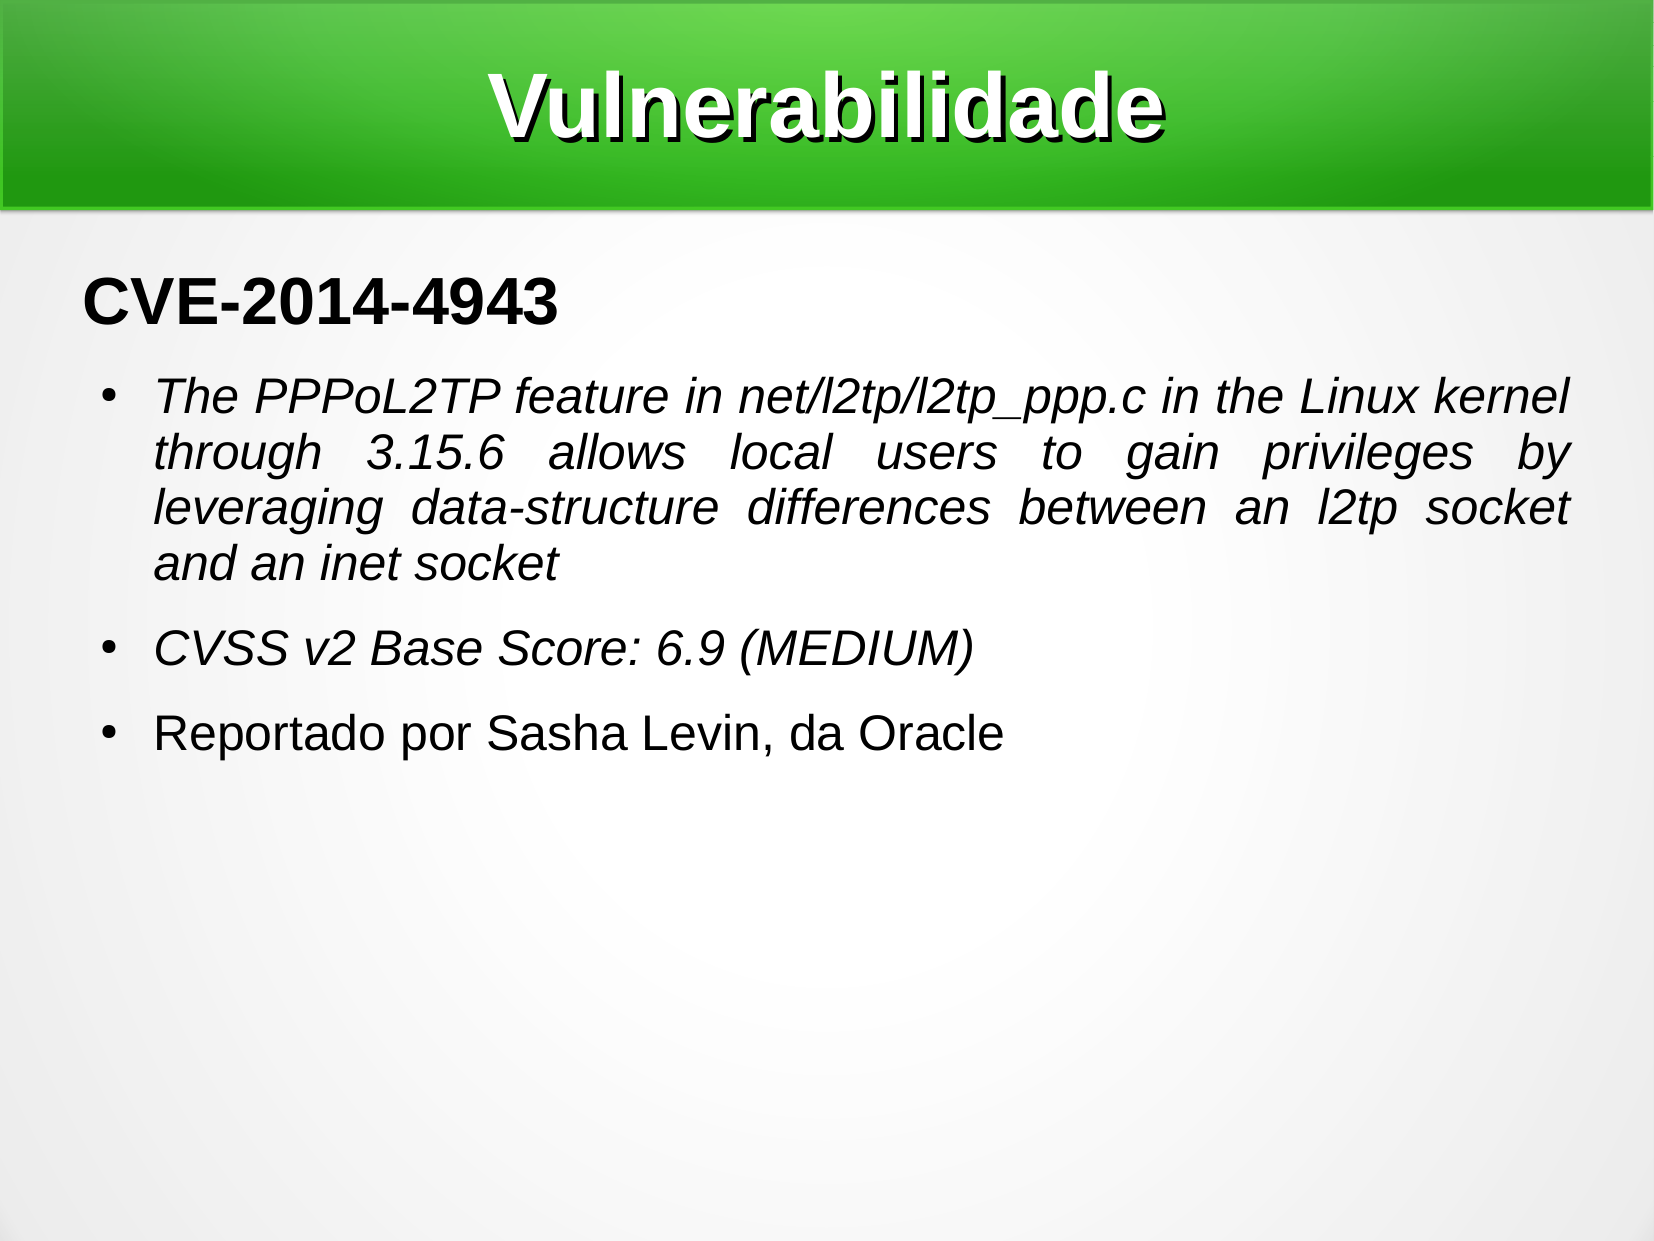

# Vulnerabilidade
CVE-2014-4943
The PPPoL2TP feature in net/l2tp/l2tp_ppp.c in the Linux kernel through 3.15.6 allows local users to gain privileges by leveraging data-structure differences between an l2tp socket and an inet socket
CVSS v2 Base Score: 6.9 (MEDIUM)
Reportado por Sasha Levin, da Oracle